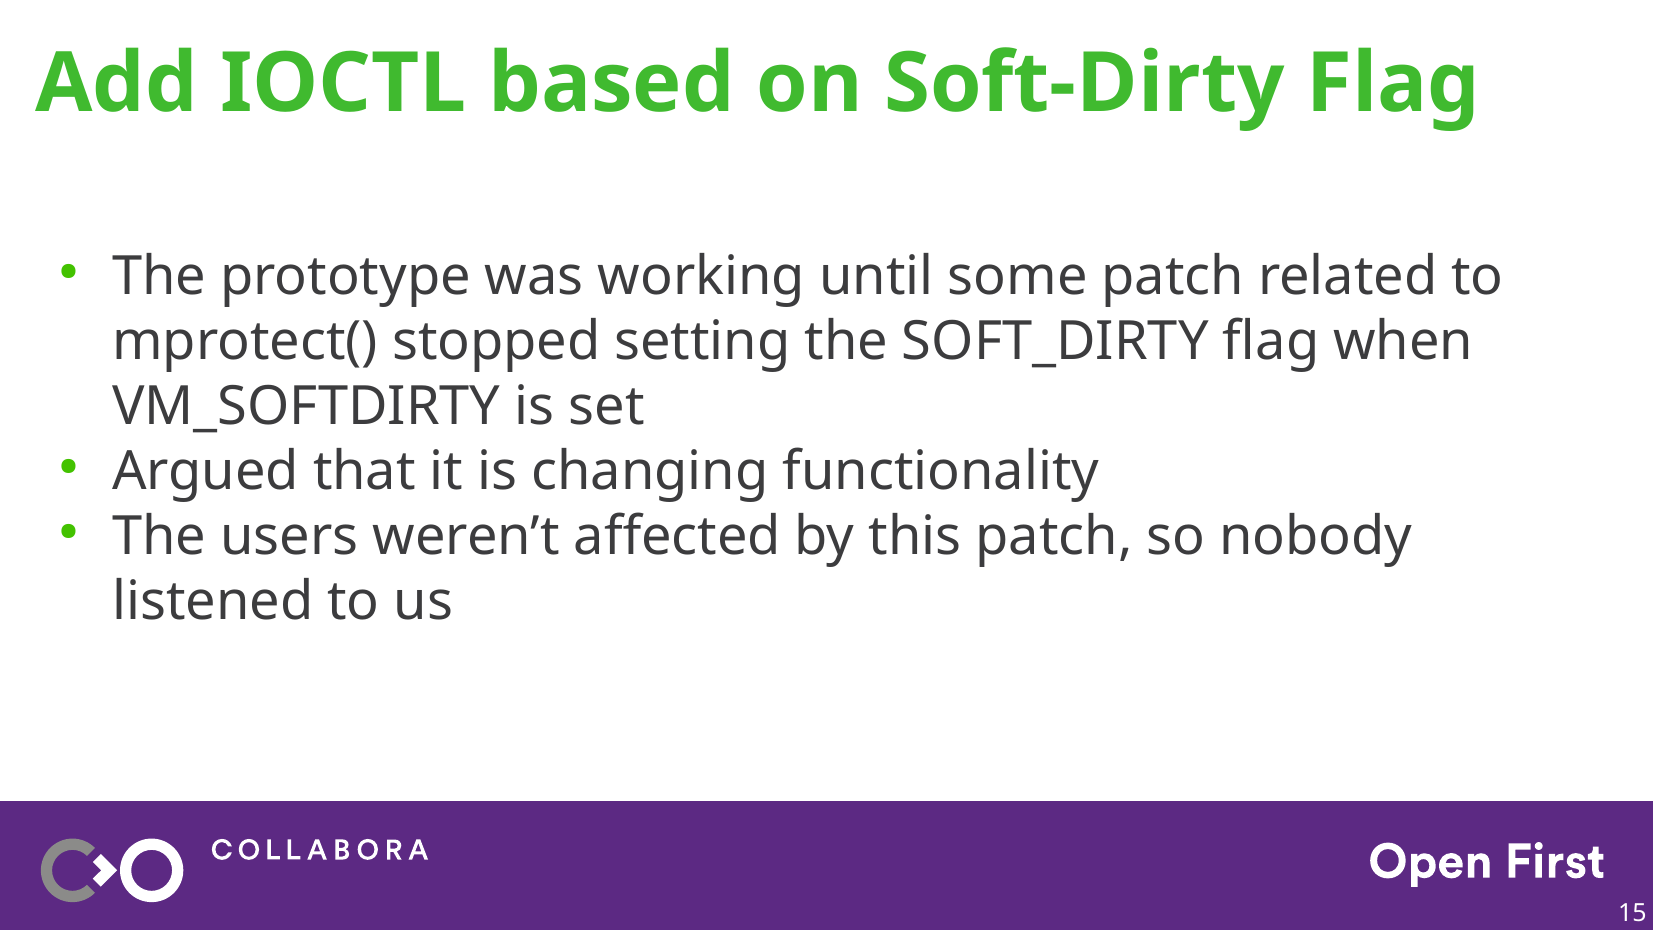

# Add IOCTL based on Soft-Dirty Flag
The prototype was working until some patch related to mprotect() stopped setting the SOFT_DIRTY flag when VM_SOFTDIRTY is set
Argued that it is changing functionality
The users weren’t affected by this patch, so nobody listened to us